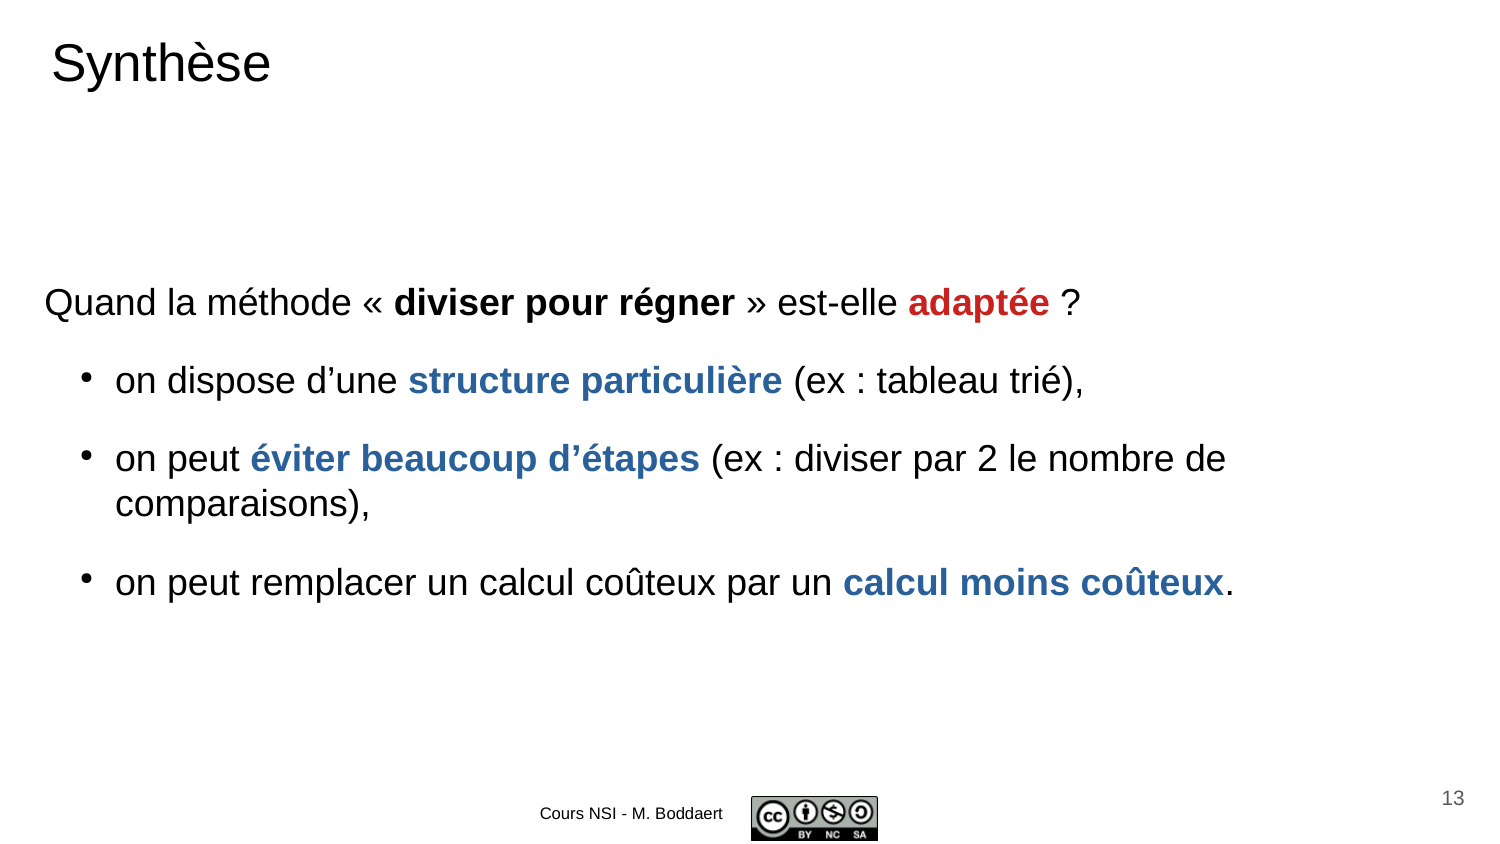

# Synthèse
Quand la méthode « diviser pour régner » est-elle adaptée ?
on dispose d’une structure particulière (ex : tableau trié),
on peut éviter beaucoup d’étapes (ex : diviser par 2 le nombre de comparaisons),
on peut remplacer un calcul coûteux par un calcul moins coûteux.